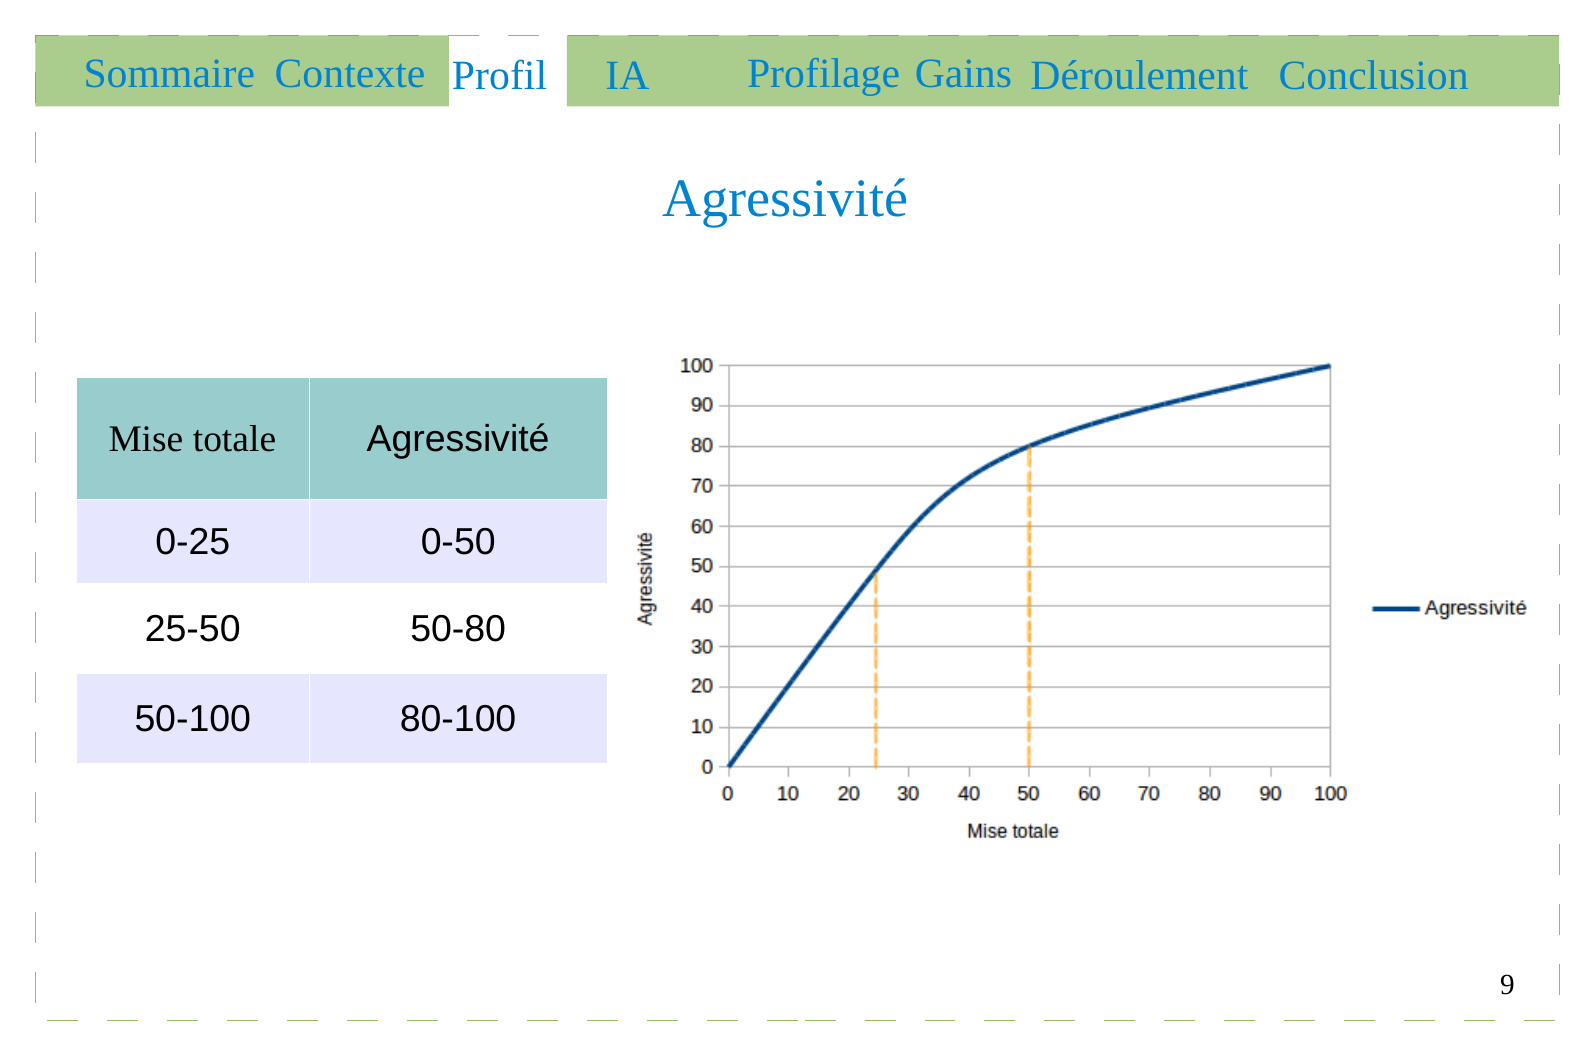

Profilage
Gains
Sommaire
Contexte
Profil
Déroulement
Conclusion
IA
Agressivité
| Mise totale | Agressivité |
| --- | --- |
| 0-25 | 0-50 |
| 25-50 | 50-80 |
| 50-100 | 80-100 |
9